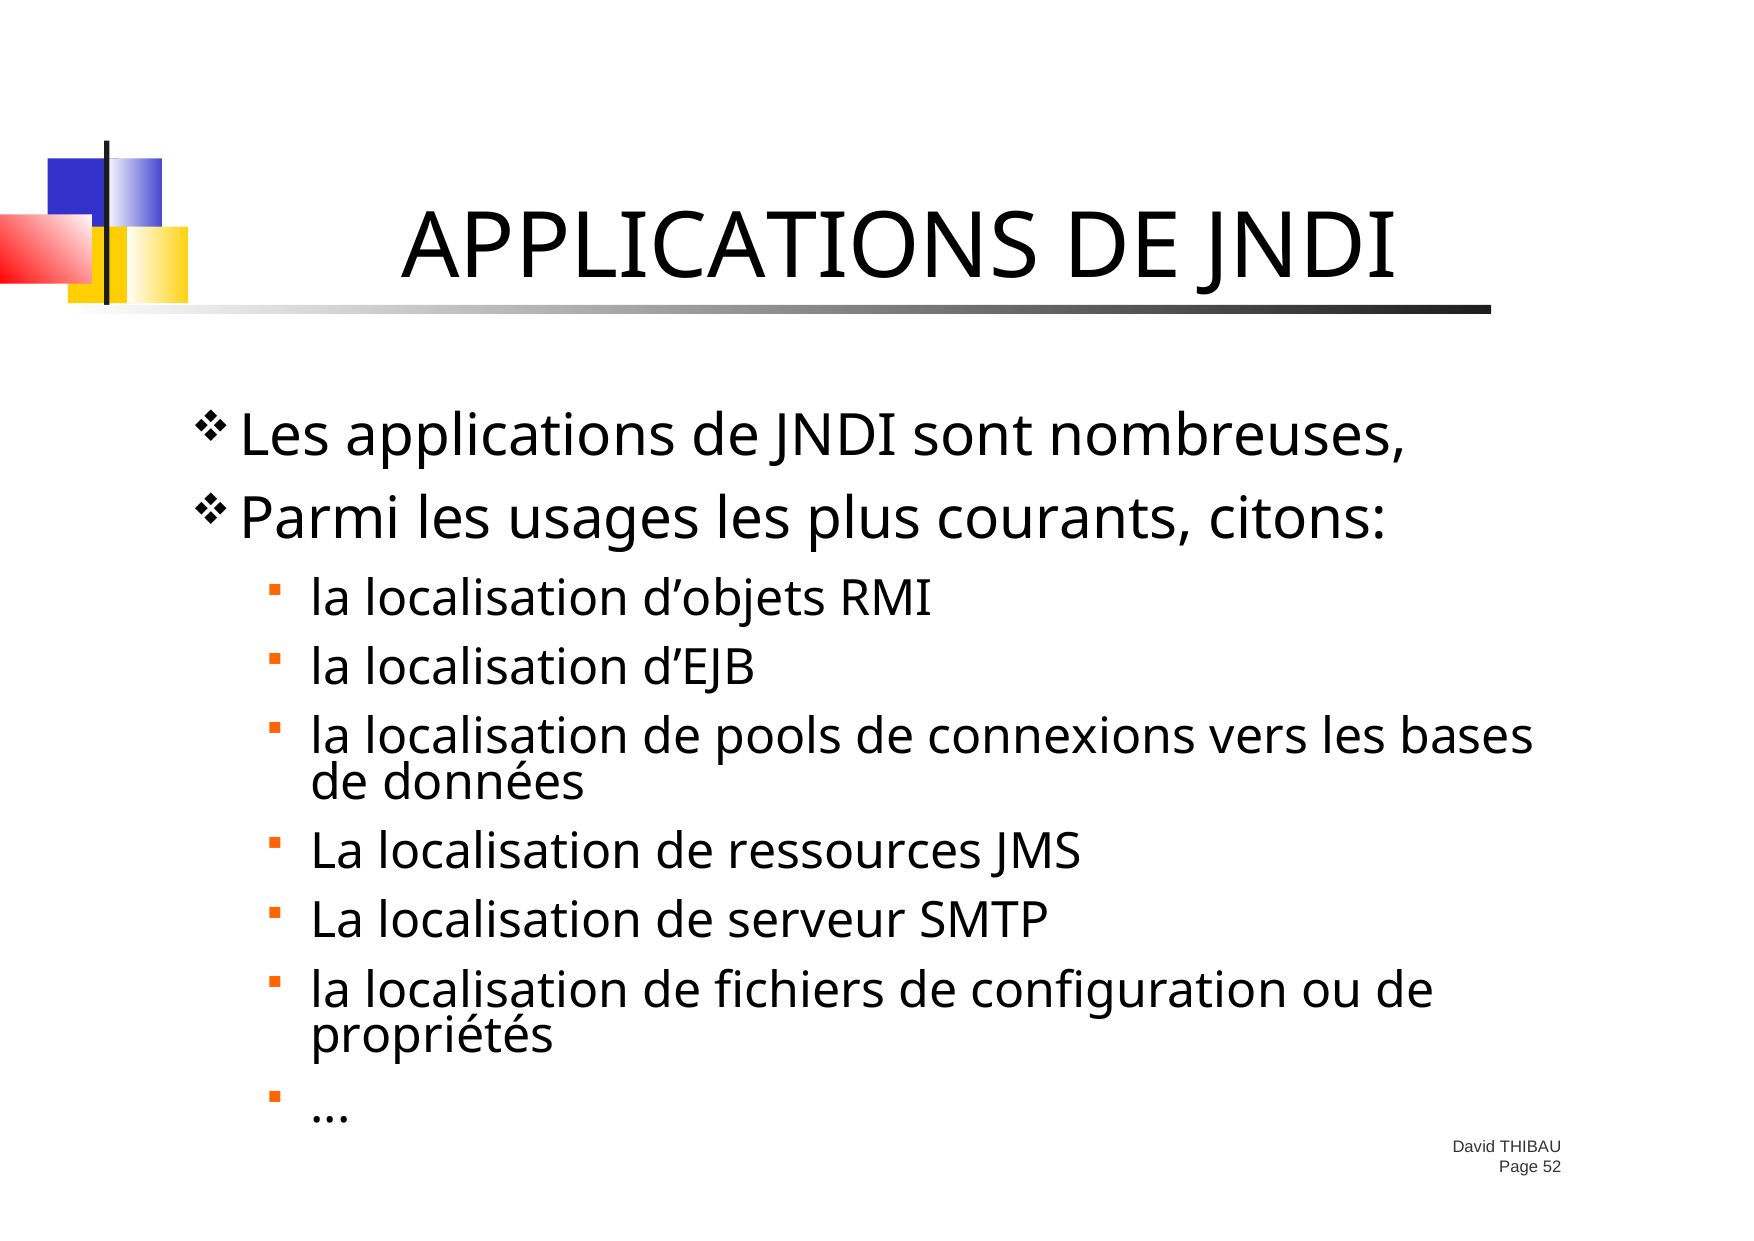

# APPLICATIONS DE JNDI
Les applications de JNDI sont nombreuses,
Parmi les usages les plus courants, citons:
la localisation d’objets RMI
la localisation d’EJB
la localisation de pools de connexions vers les bases de données
La localisation de ressources JMS
La localisation de serveur SMTP
la localisation de fichiers de configuration ou de propriétés
...